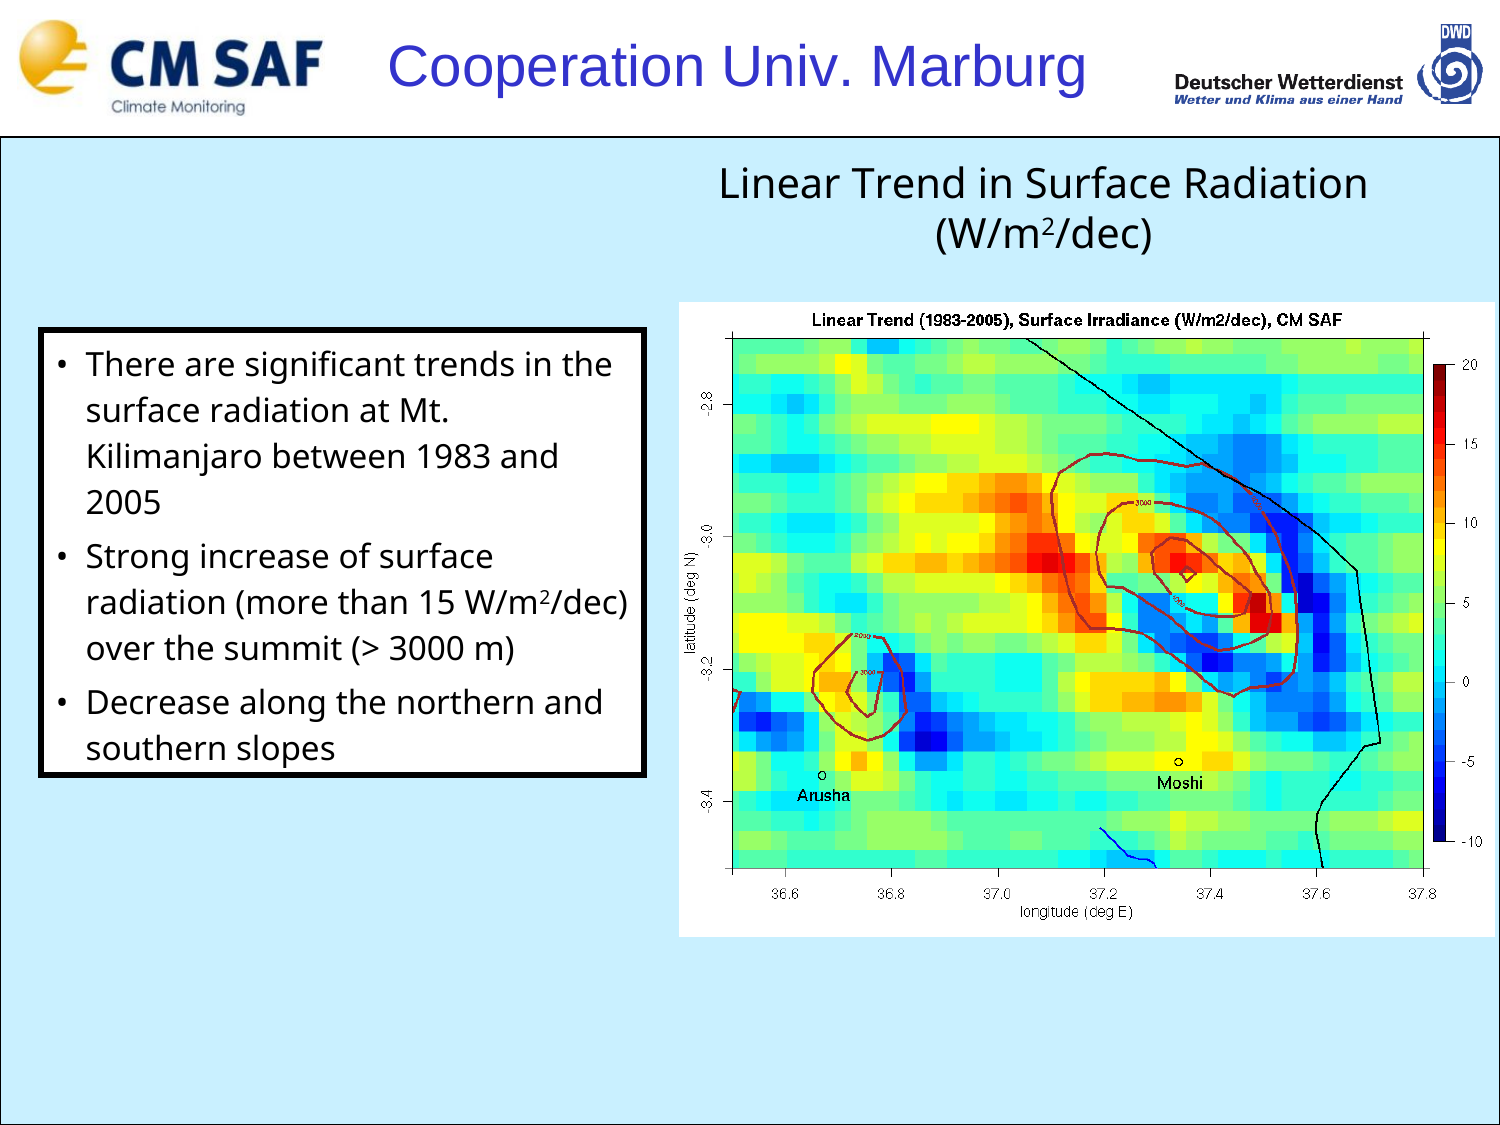

Cooperation Univ. Marburg
Linear Trend in Surface Radiation
(W/m2/dec)
There are significant trends in the surface radiation at Mt. Kilimanjaro between 1983 and 2005
Strong increase of surface radiation (more than 15 W/m2/dec) over the summit (> 3000 m)
Decrease along the northern and southern slopes